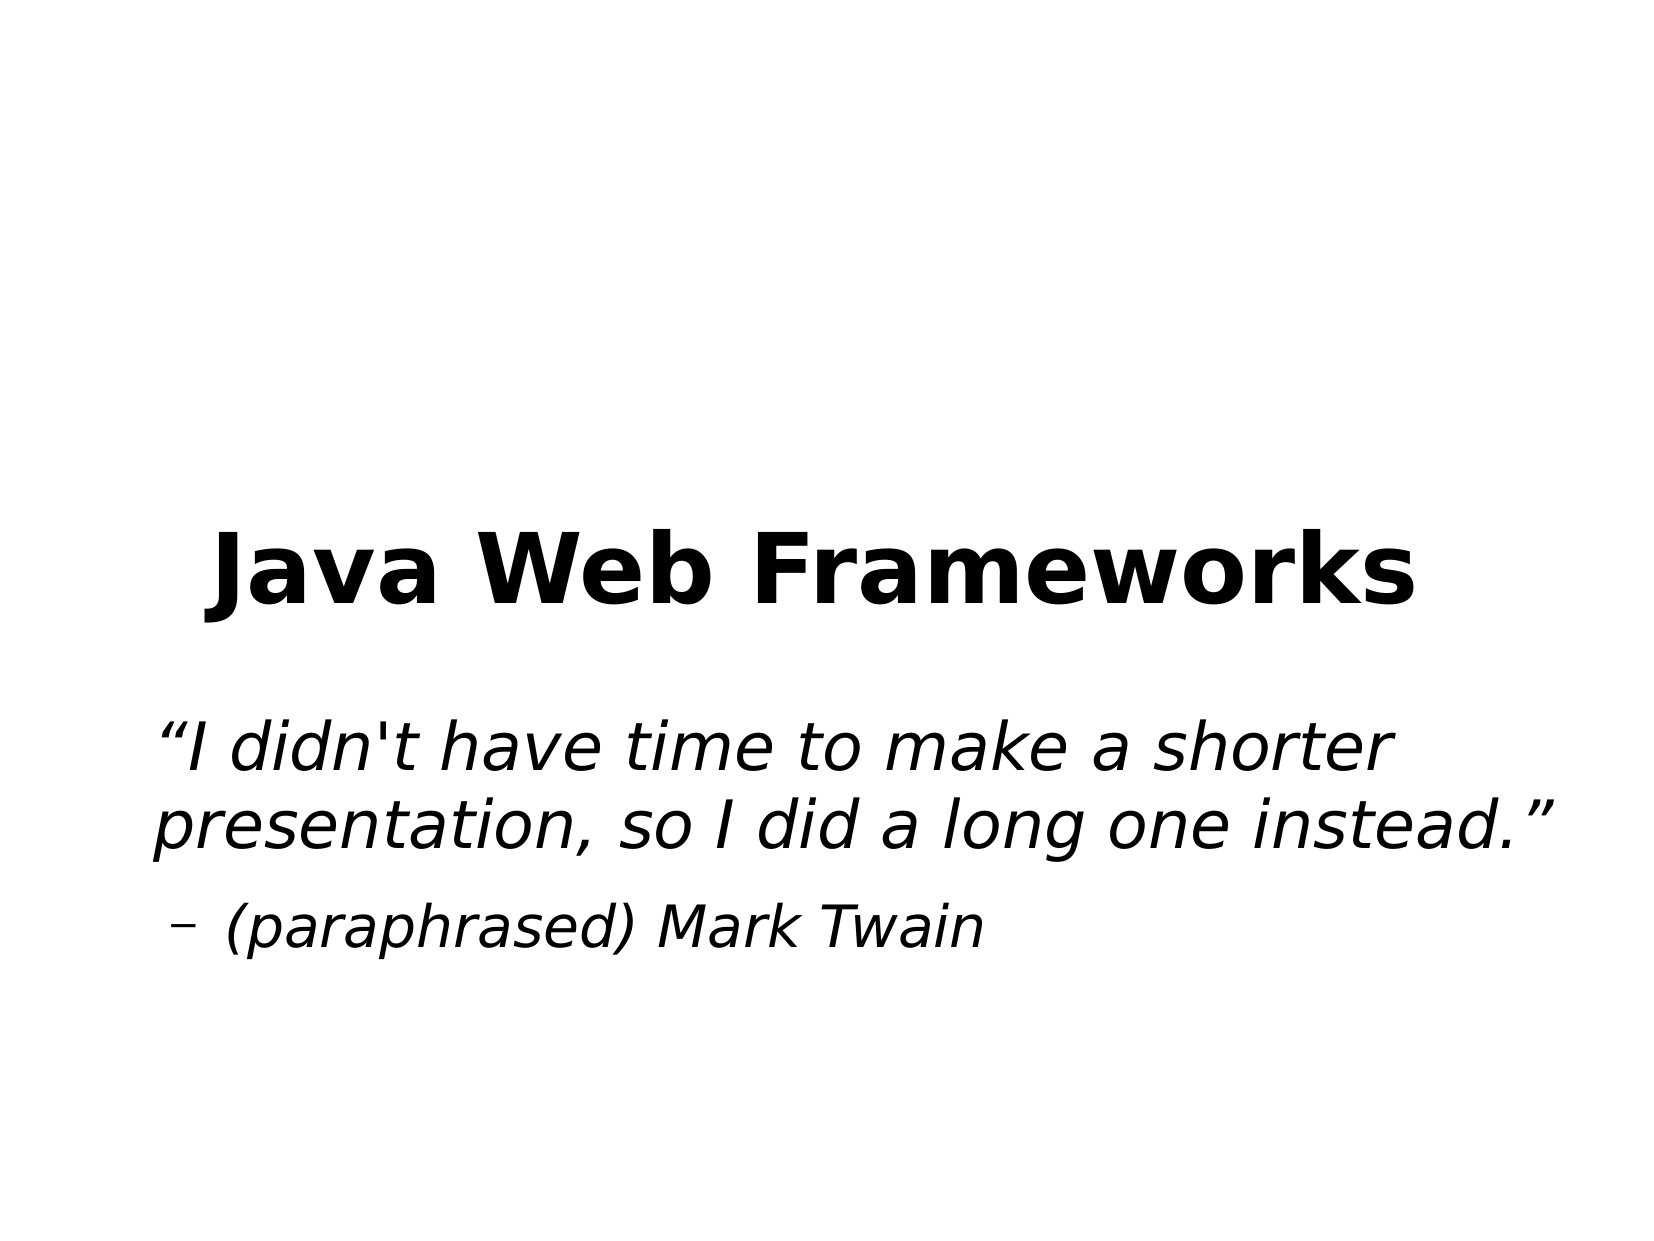

# Java Web Frameworks
“I didn't have time to make a shorter presentation, so I did a long one instead.”
(paraphrased) Mark Twain